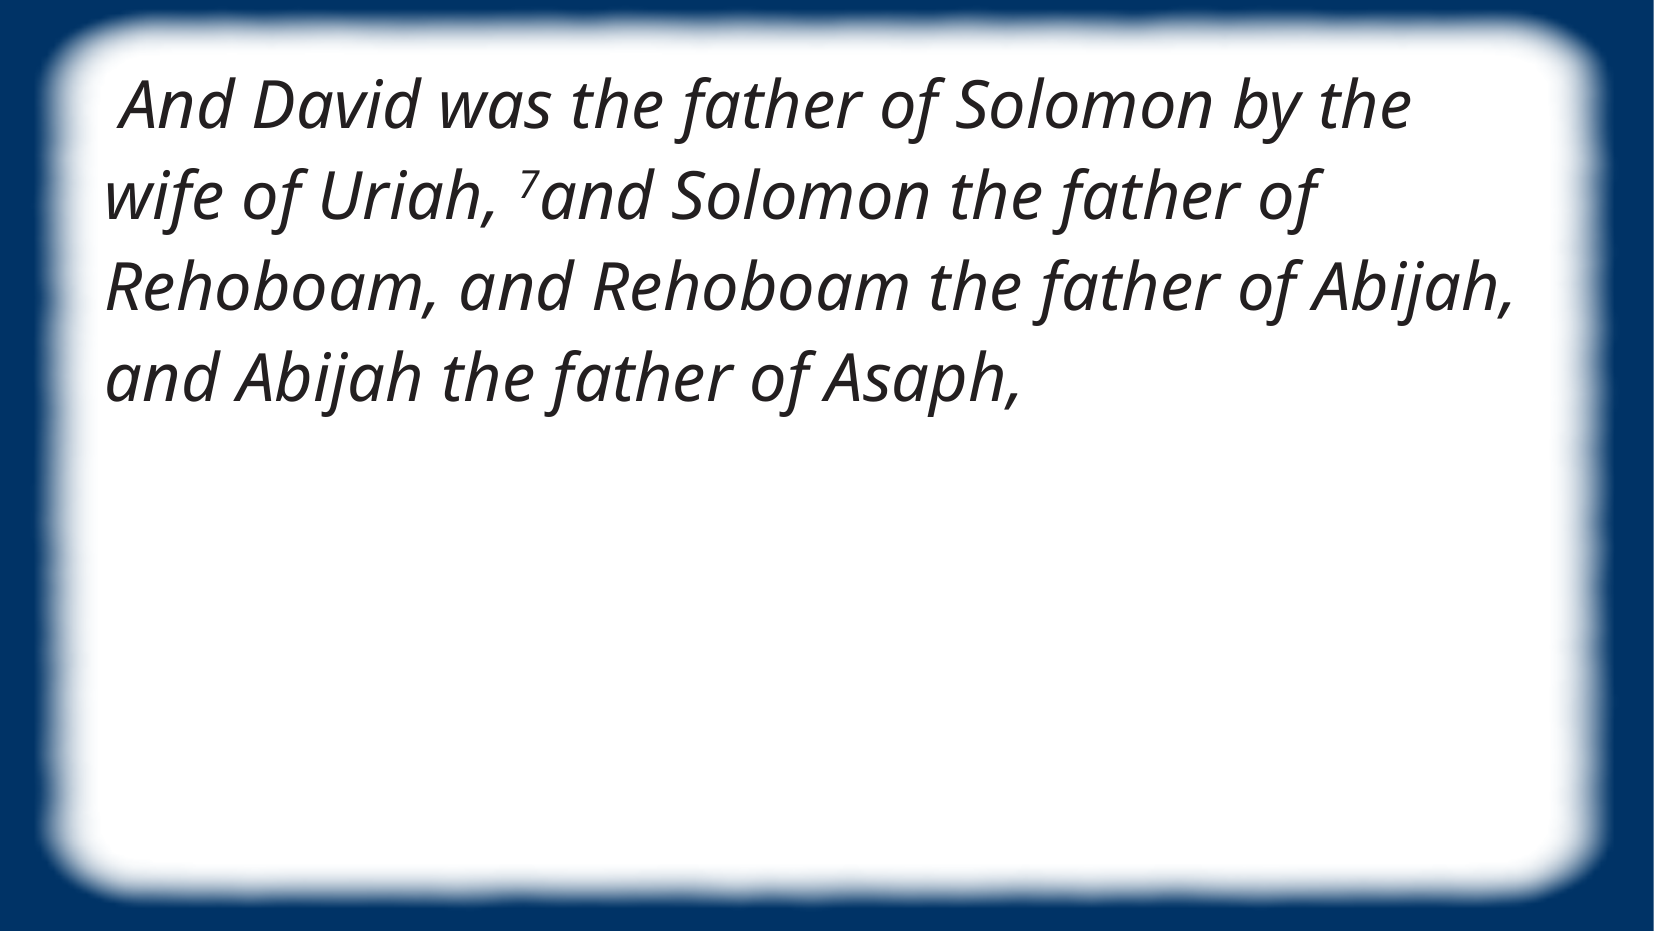

And David was the father of Solomon by the wife of Uriah, 7and Solomon the father of Rehoboam, and Rehoboam the father of Abijah, and Abijah the father of Asaph,